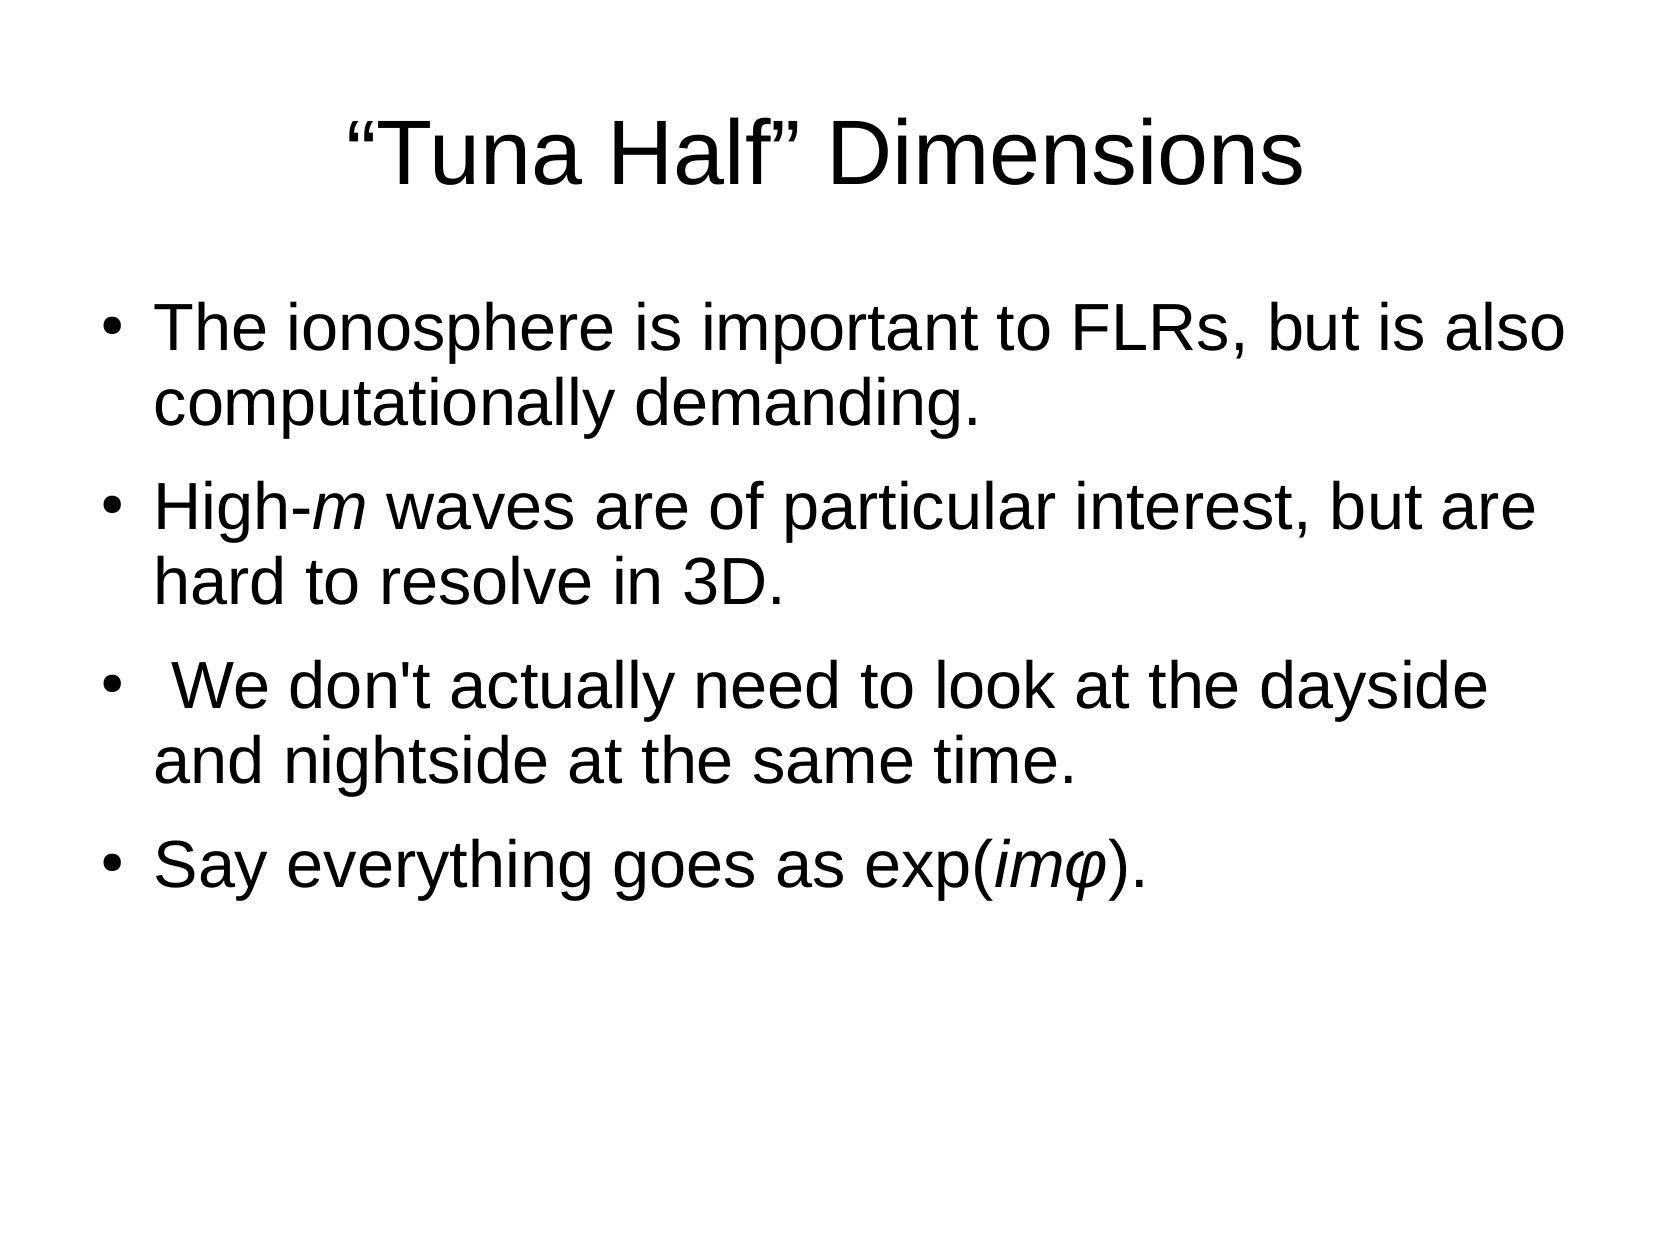

# “Tuna Half” Dimensions
The ionosphere is important to FLRs, but is also computationally demanding.
High-m waves are of particular interest, but are hard to resolve in 3D.
 We don't actually need to look at the dayside and nightside at the same time.
Say everything goes as exp(imφ).